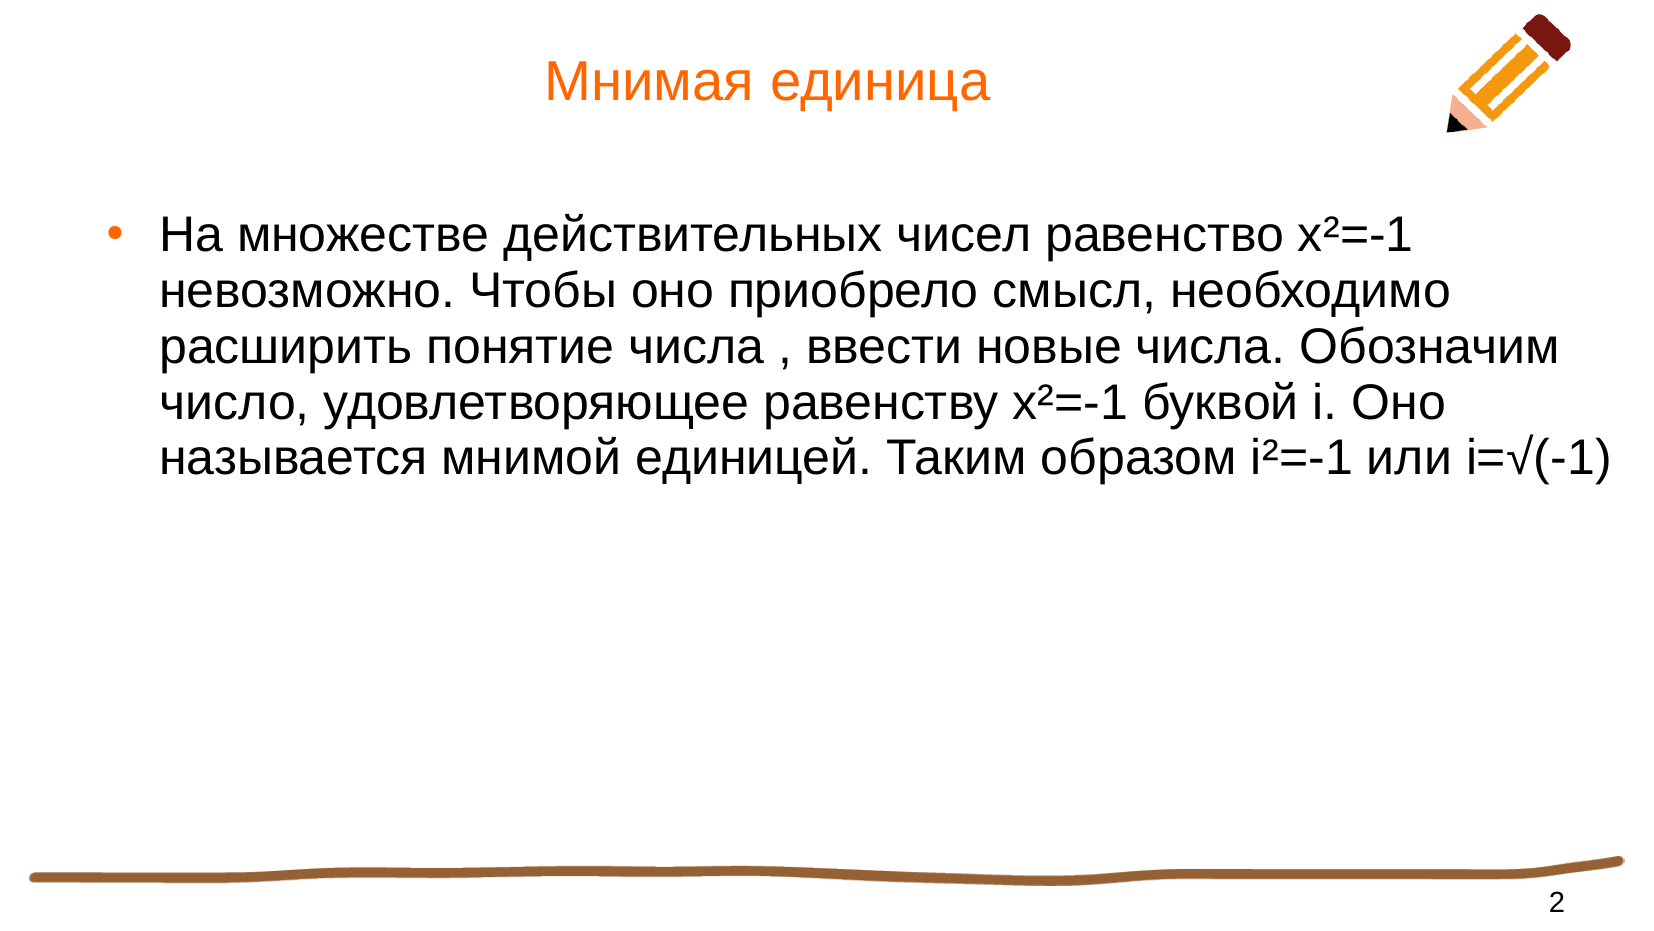

# Мнимая единица
На множестве действительных чисел равенство x²=-1 невозможно. Чтобы оно приобрело смысл, необходимо расширить понятие числа , ввести новые числа. Обозначим число, удовлетворяющее равенству x²=-1 буквой i. Оно называется мнимой единицей. Таким образом i²=-1 или i=√(-1)
2